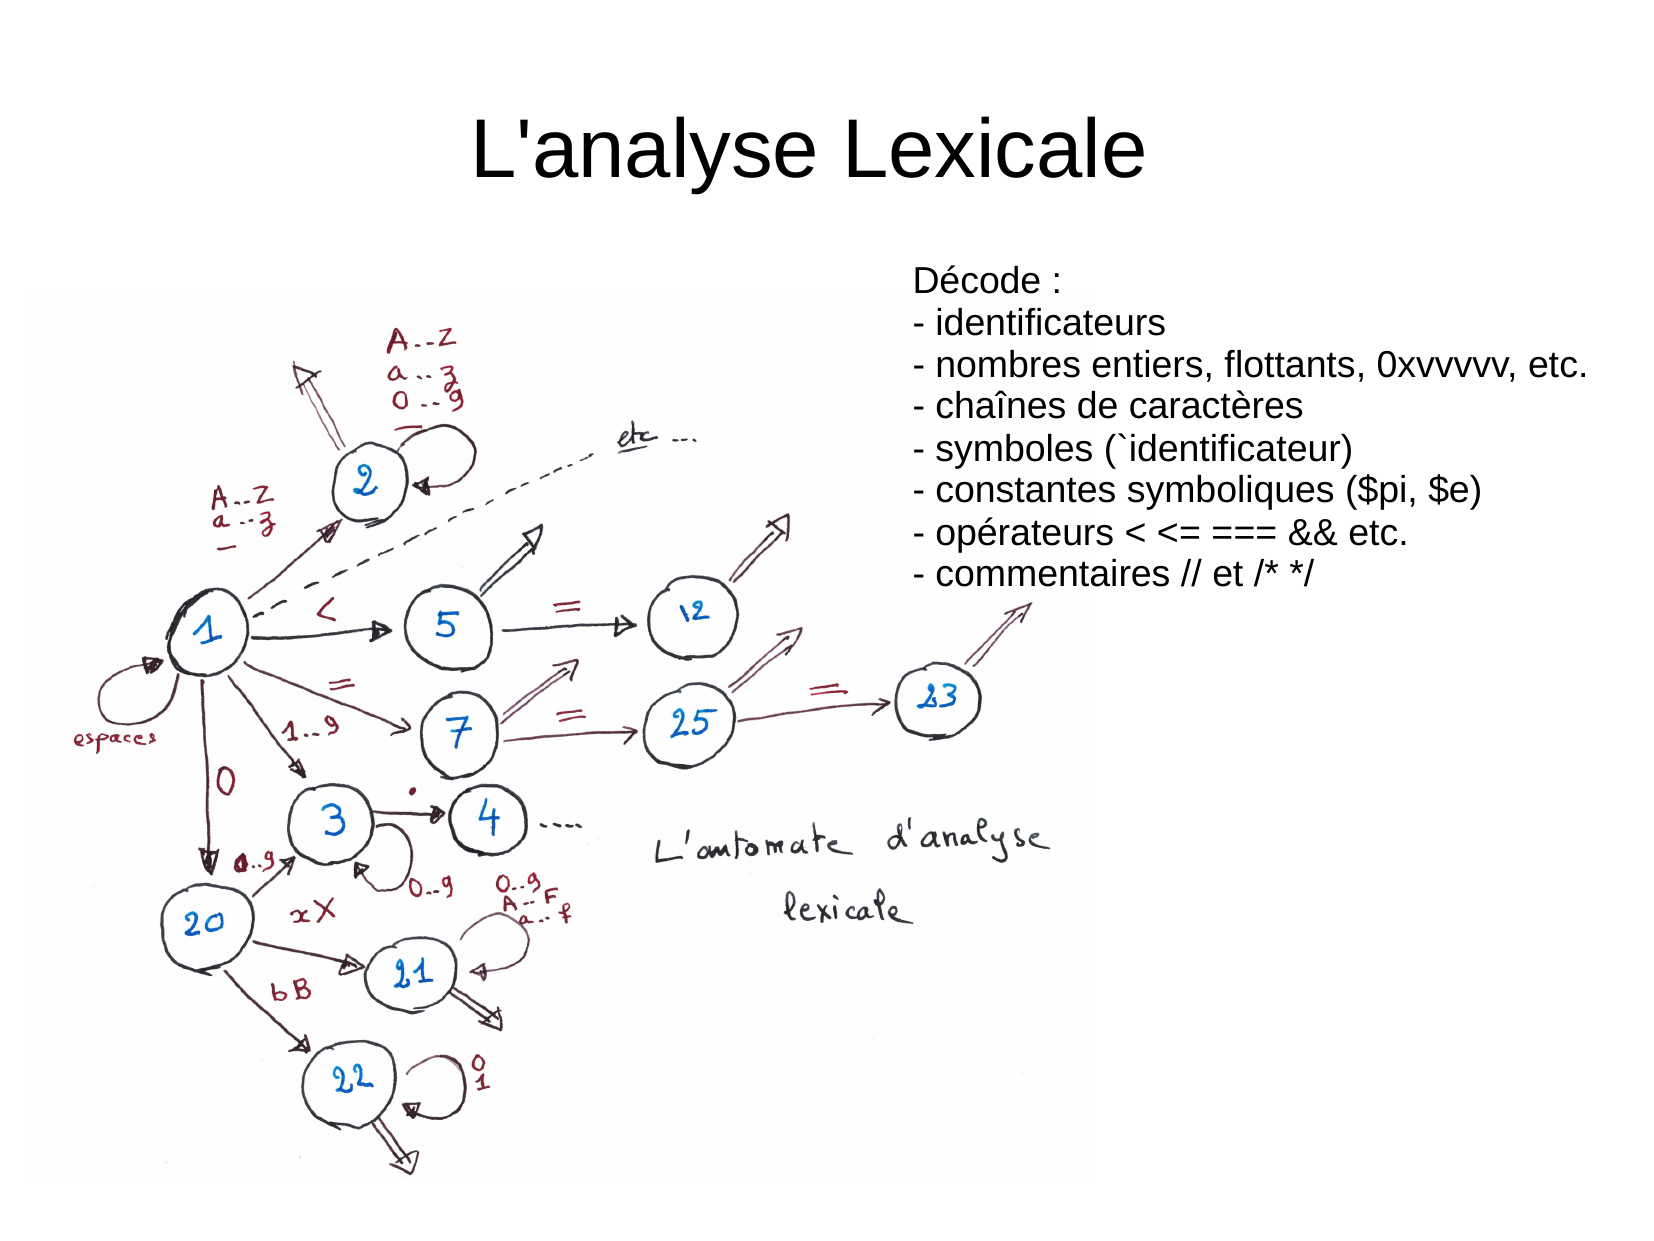

L'analyse Lexicale
Décode :
- identificateurs
- nombres entiers, flottants, 0xvvvvv, etc.
- chaînes de caractères
- symboles (`identificateur)
- constantes symboliques ($pi, $e)
- opérateurs < <= === && etc.
- commentaires // et /* */